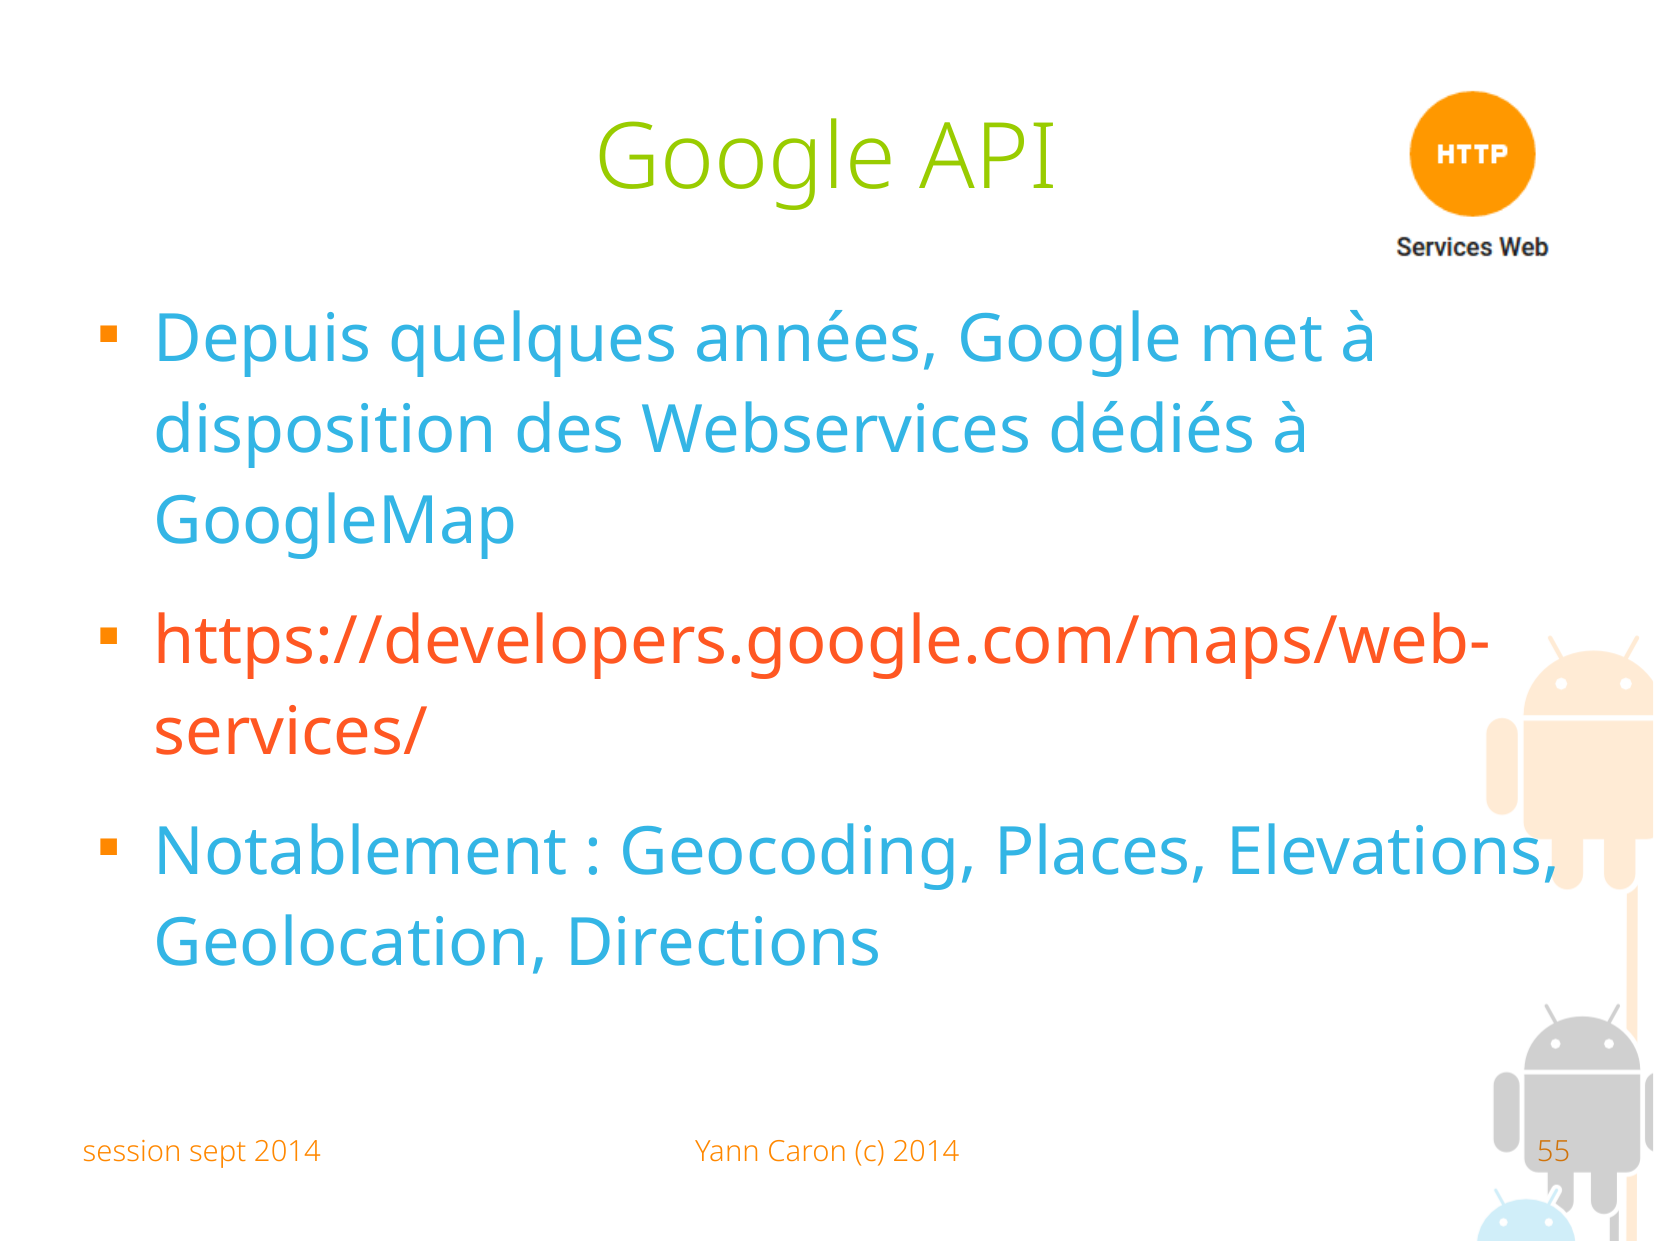

# Google API
Depuis quelques années, Google met à disposition des Webservices dédiés à GoogleMap
https://developers.google.com/maps/web-services/
Notablement : Geocoding, Places, Elevations, Geolocation, Directions
session sept 2014
Yann Caron (c) 2014
55